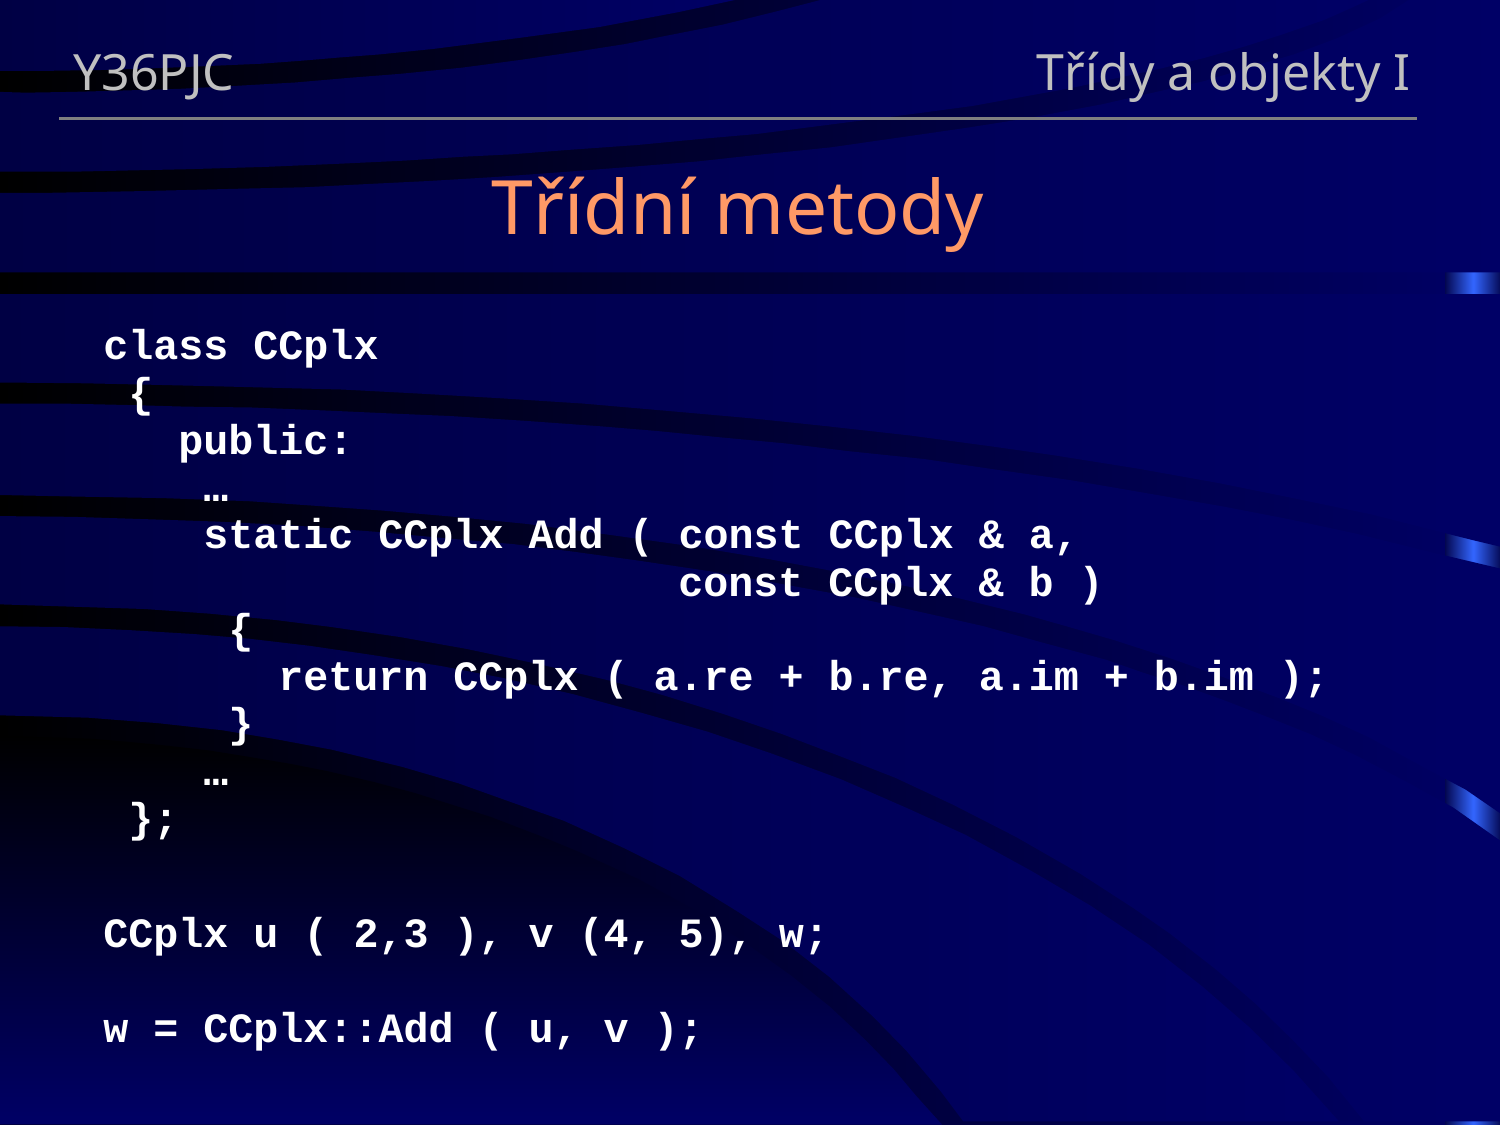

Y36PJC
Třídy a objekty I
Třídní metody
class CCplx
 {
 public:
 …
 static CCplx Add ( const CCplx & a,
 const CCplx & b )
 {
 return CCplx ( a.re + b.re, a.im + b.im );
 }
 …
 };
CCplx u ( 2,3 ), v (4, 5), w;
w = CCplx::Add ( u, v );